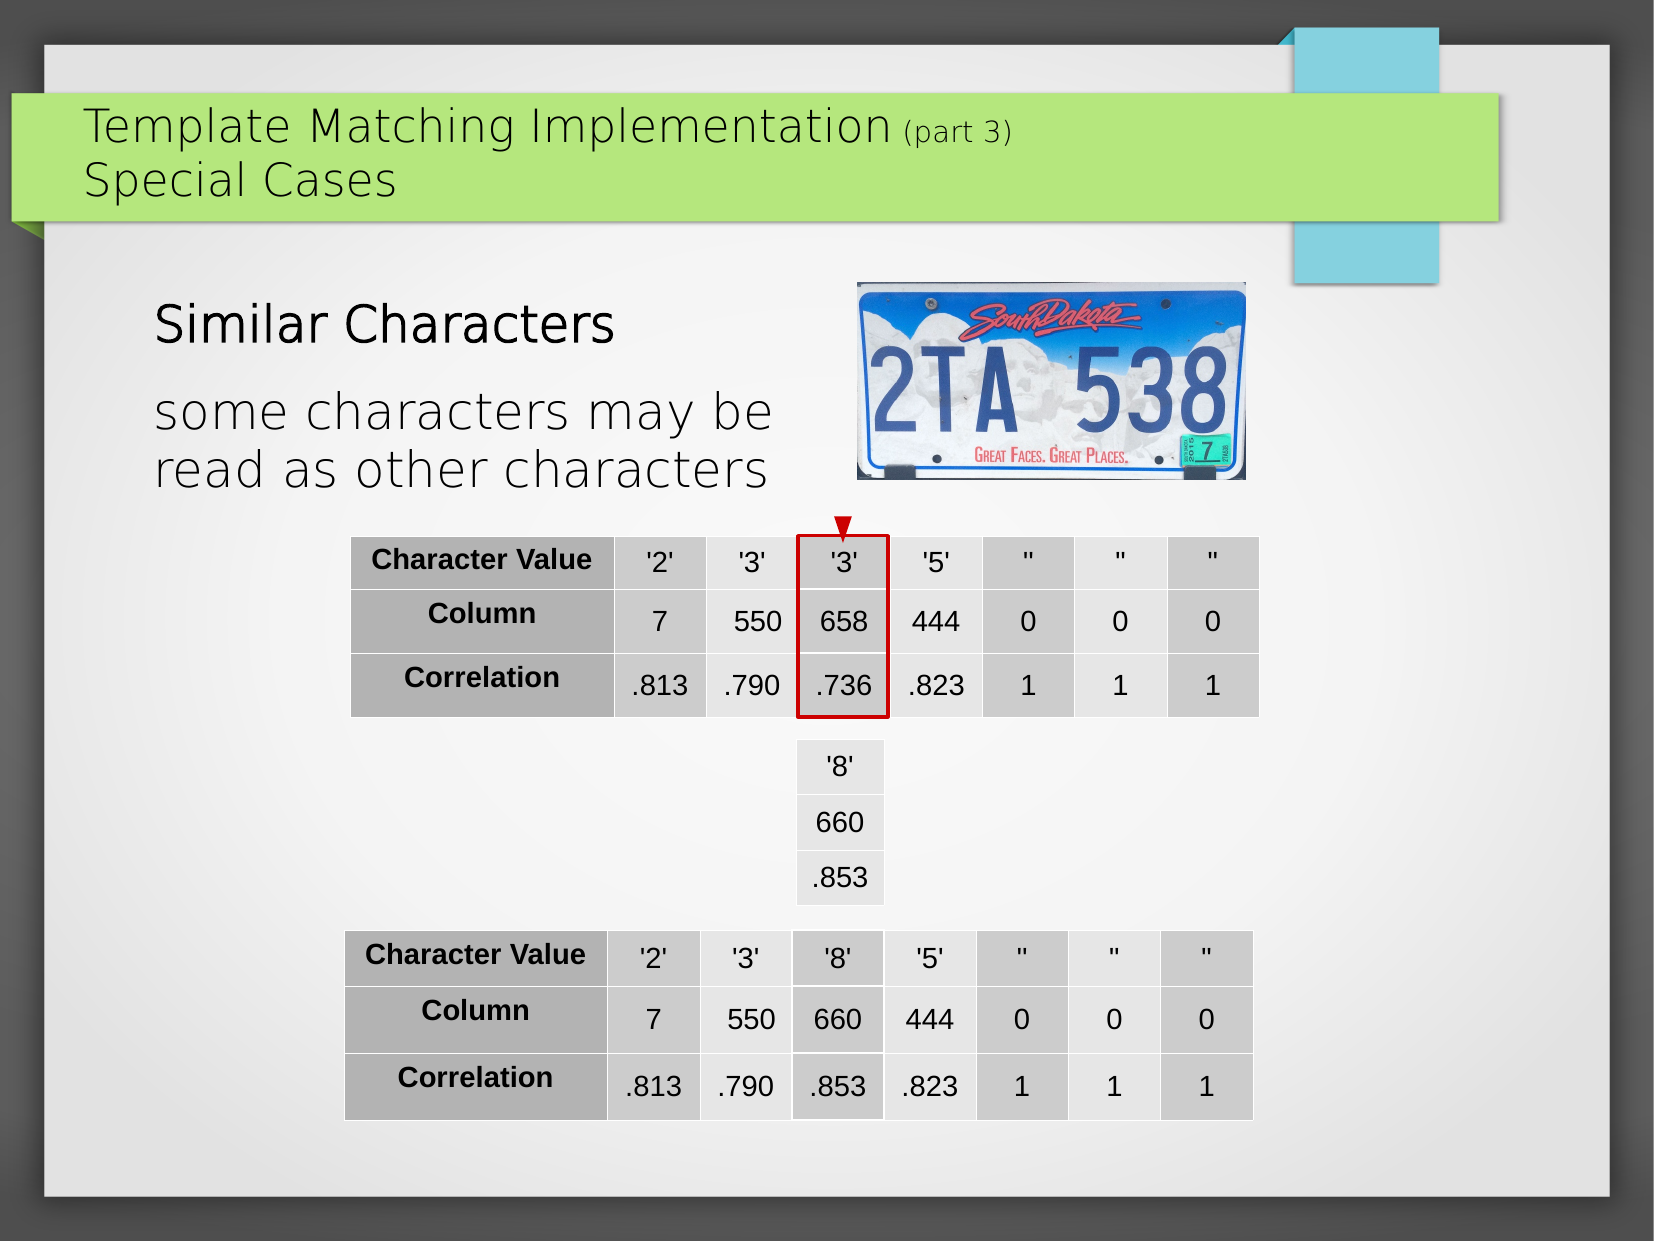

# Template Matching Implementation (part 3) Special Cases
Similar Characters
some characters may be
read as other characters
| Character Value | '2' | '3' | '3' | '5' | '' | '' | '' |
| --- | --- | --- | --- | --- | --- | --- | --- |
| Column | 7 | 550 | 658 | 444 | 0 | 0 | 0 |
| Correlation | .813 | .790 | .736 | .823 | 1 | 1 | 1 |
| '8' |
| --- |
| 660 |
| .853 |
| Character Value | '2' | '3' | '8' | '5' | '' | '' | '' |
| --- | --- | --- | --- | --- | --- | --- | --- |
| Column | 7 | 550 | 660 | 444 | 0 | 0 | 0 |
| Correlation | .813 | .790 | .853 | .823 | 1 | 1 | 1 |